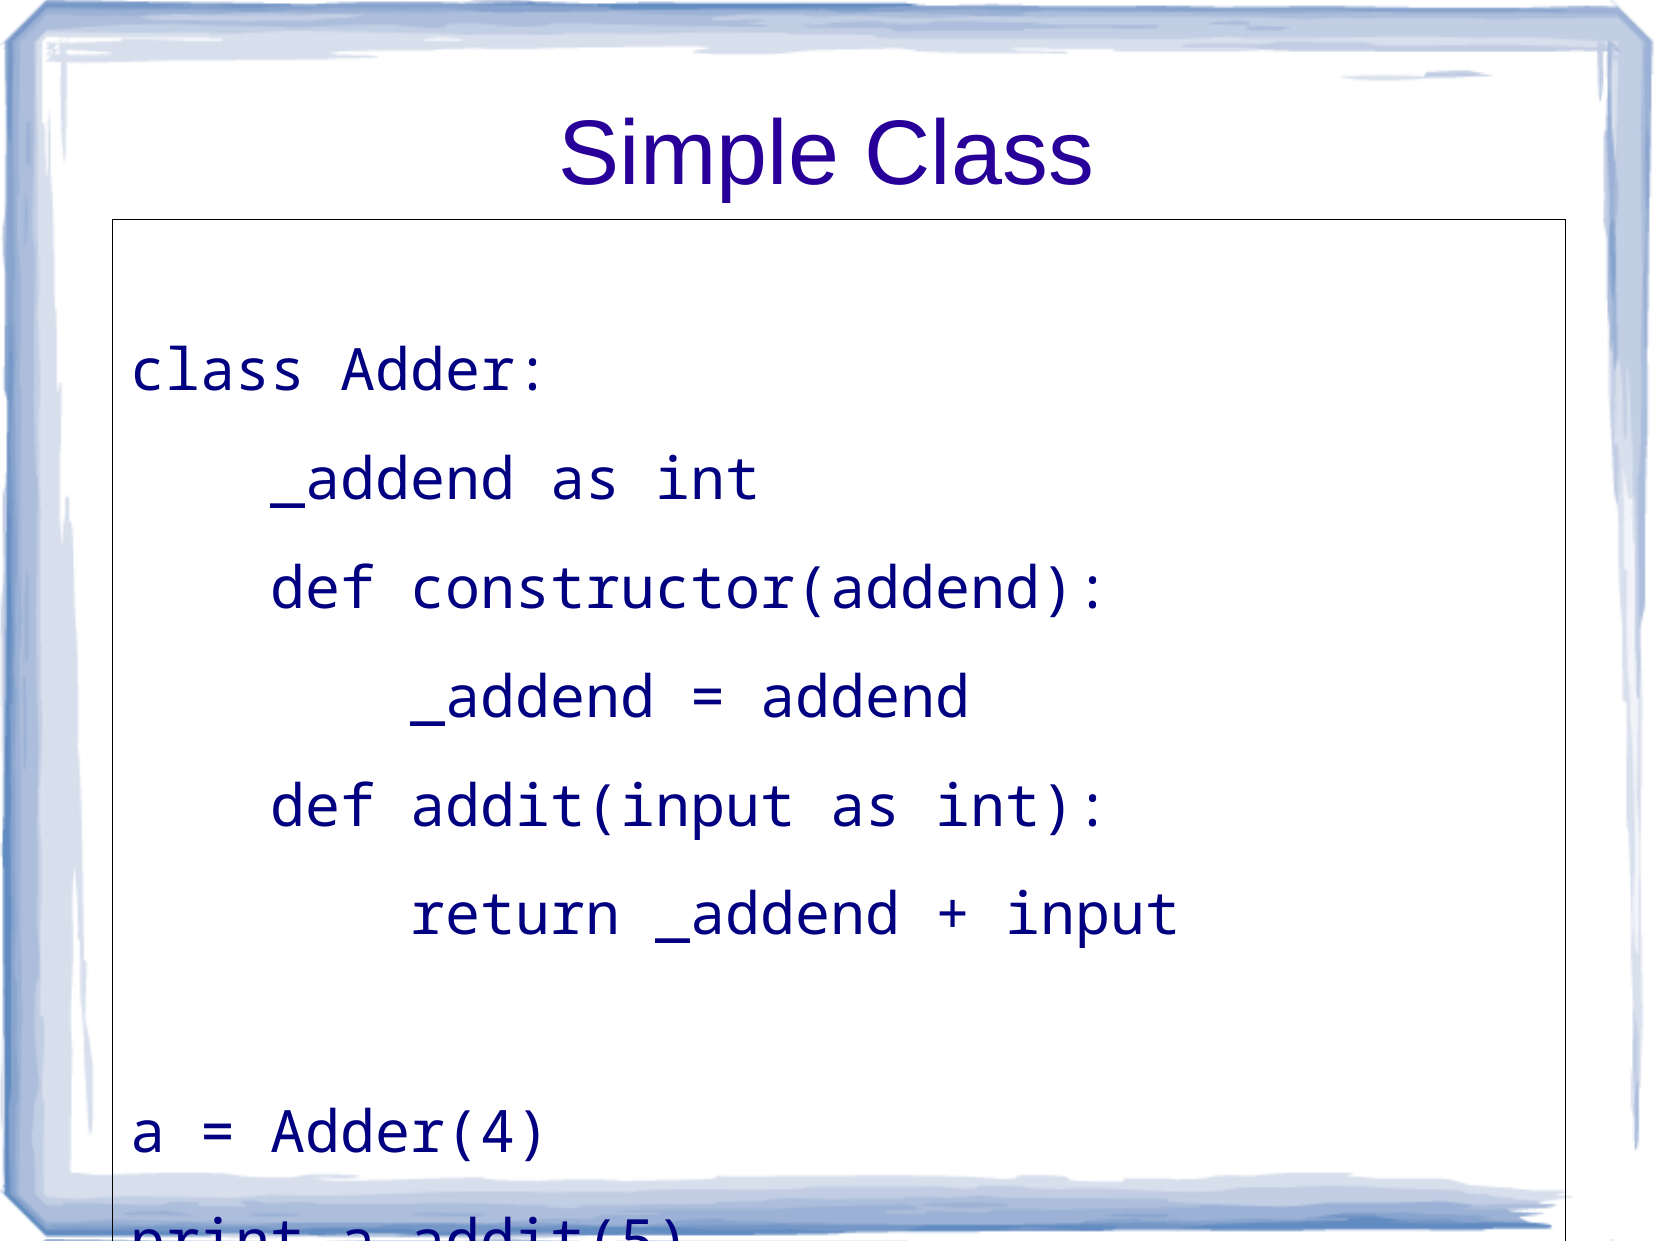

# Simple Class
class Adder:
 _addend as int
 def constructor(addend):
 _addend = addend
 def addit(input as int):
 return _addend + input
a = Adder(4)
print a.addit(5)